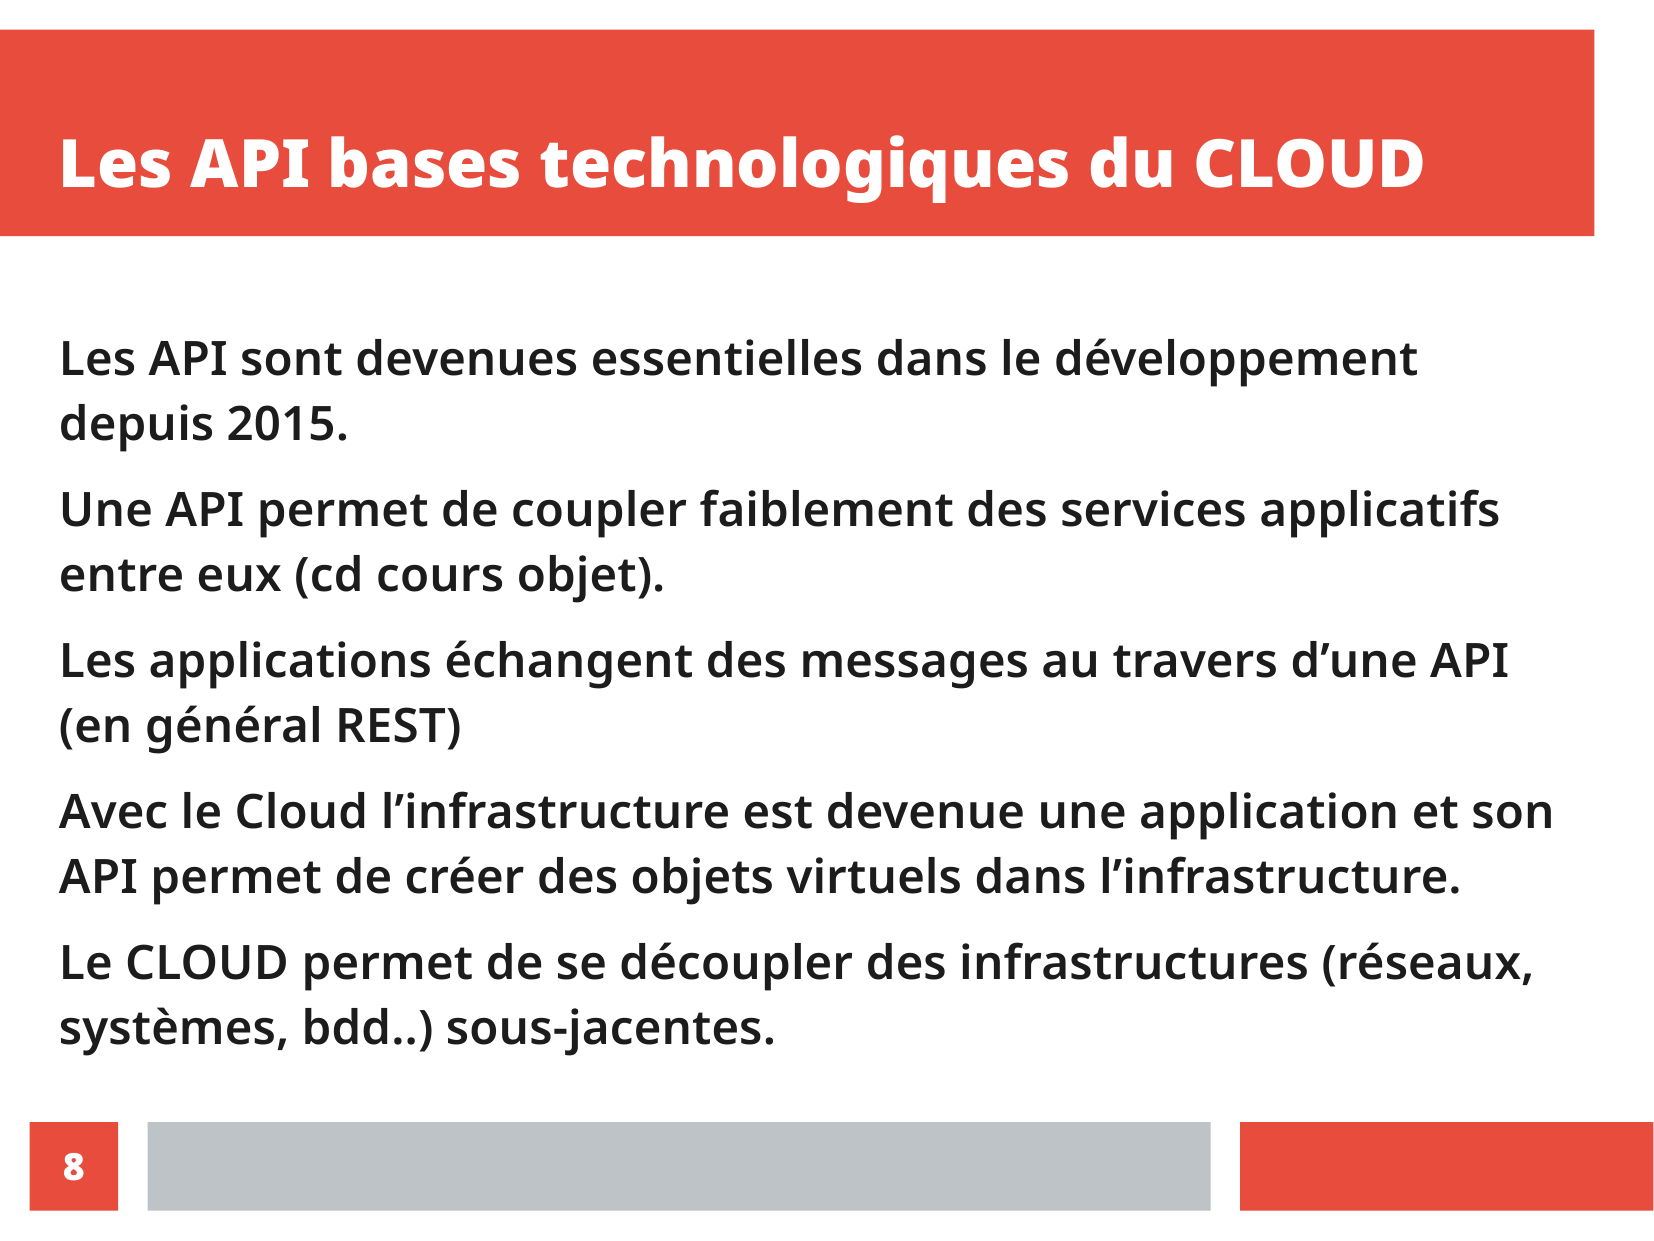

# Les API bases technologiques du CLOUD
Les API sont devenues essentielles dans le développement depuis 2015.
Une API permet de coupler faiblement des services applicatifs entre eux (cd cours objet).
Les applications échangent des messages au travers d’une API (en général REST)
Avec le Cloud l’infrastructure est devenue une application et son API permet de créer des objets virtuels dans l’infrastructure.
Le CLOUD permet de se découpler des infrastructures (réseaux, systèmes, bdd..) sous-jacentes.
8